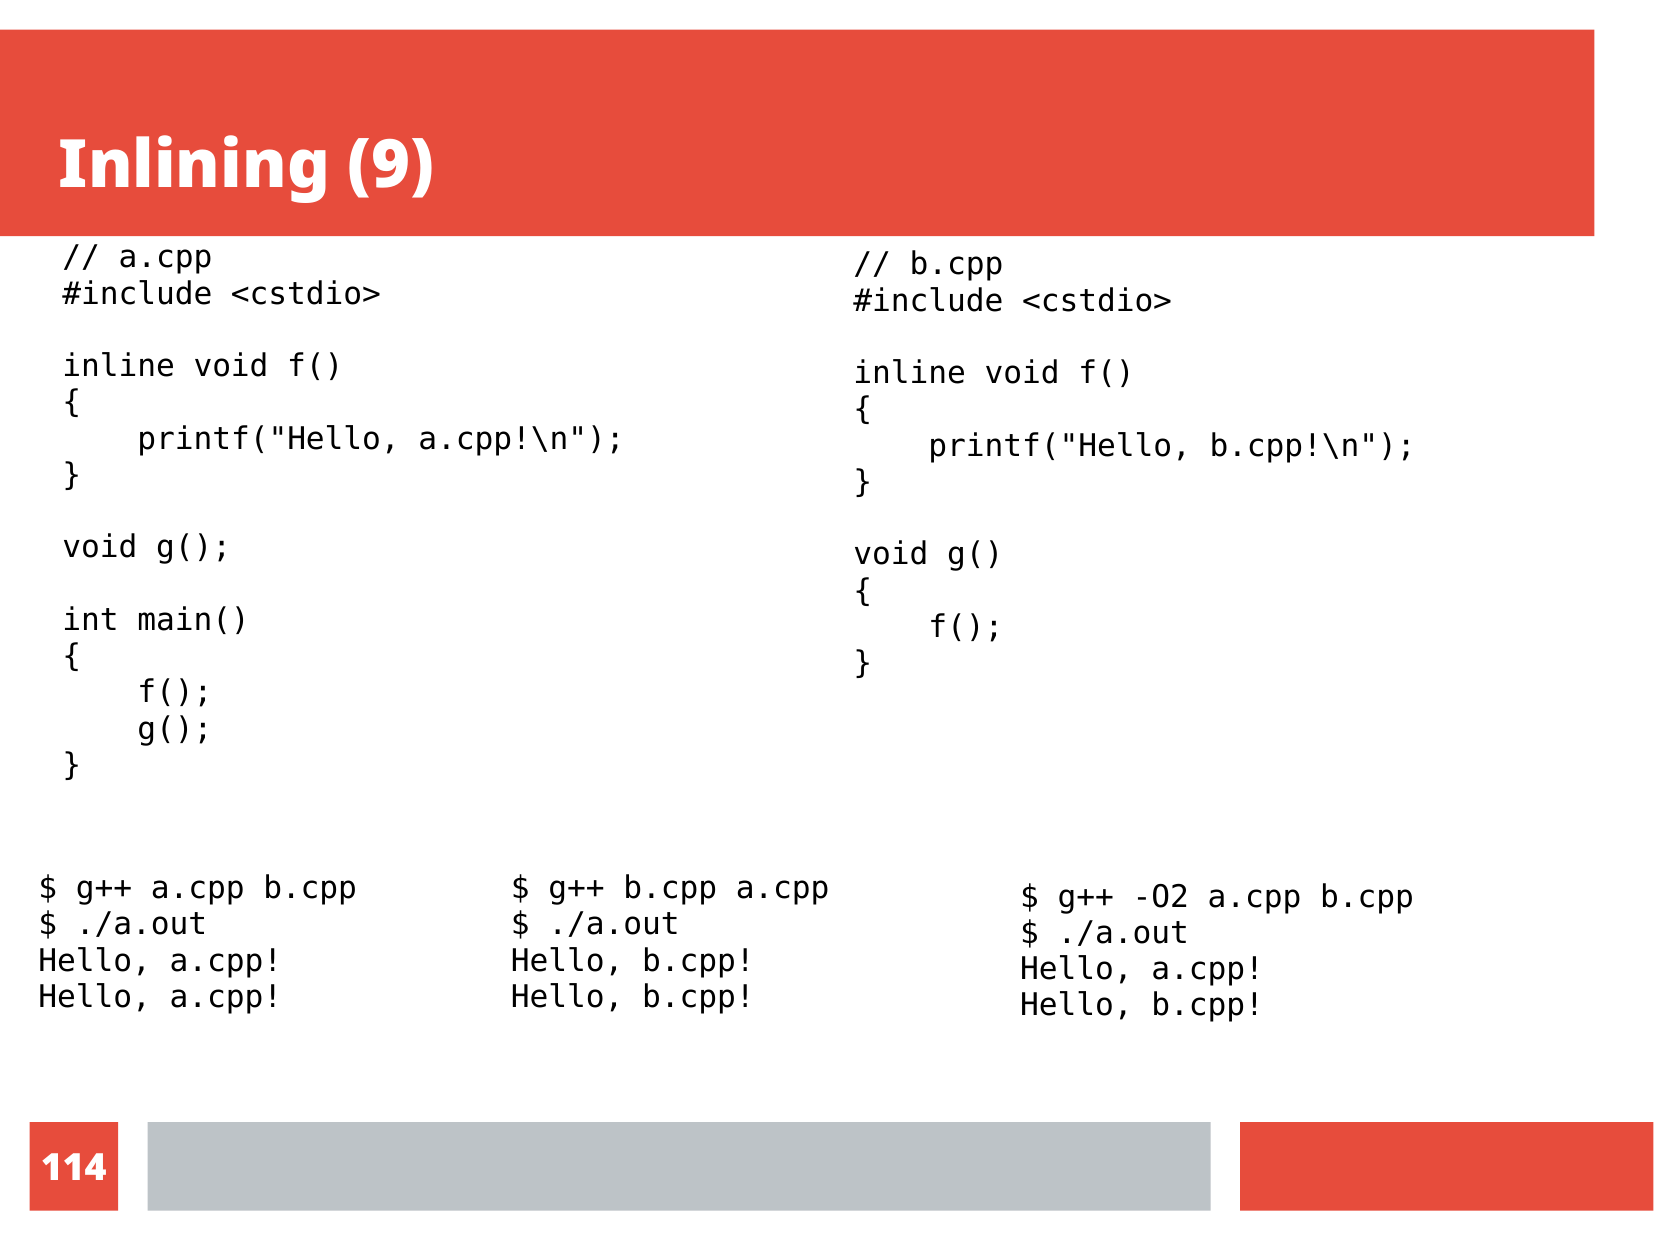

# Inlining (9)
// a.cpp
#include <cstdio>
inline void f()
{
 printf("Hello, a.cpp!\n");
}
void g();
int main()
{
 f();
 g();
}
// b.cpp
#include <cstdio>
inline void f()
{
 printf("Hello, b.cpp!\n");
}
void g()
{
 f();
}
$ g++ a.cpp b.cpp
$ ./a.out
Hello, a.cpp!
Hello, a.cpp!
$ g++ b.cpp a.cpp
$ ./a.out
Hello, b.cpp!
Hello, b.cpp!
$ g++ -O2 a.cpp b.cpp
$ ./a.out
Hello, a.cpp!
Hello, b.cpp!
114